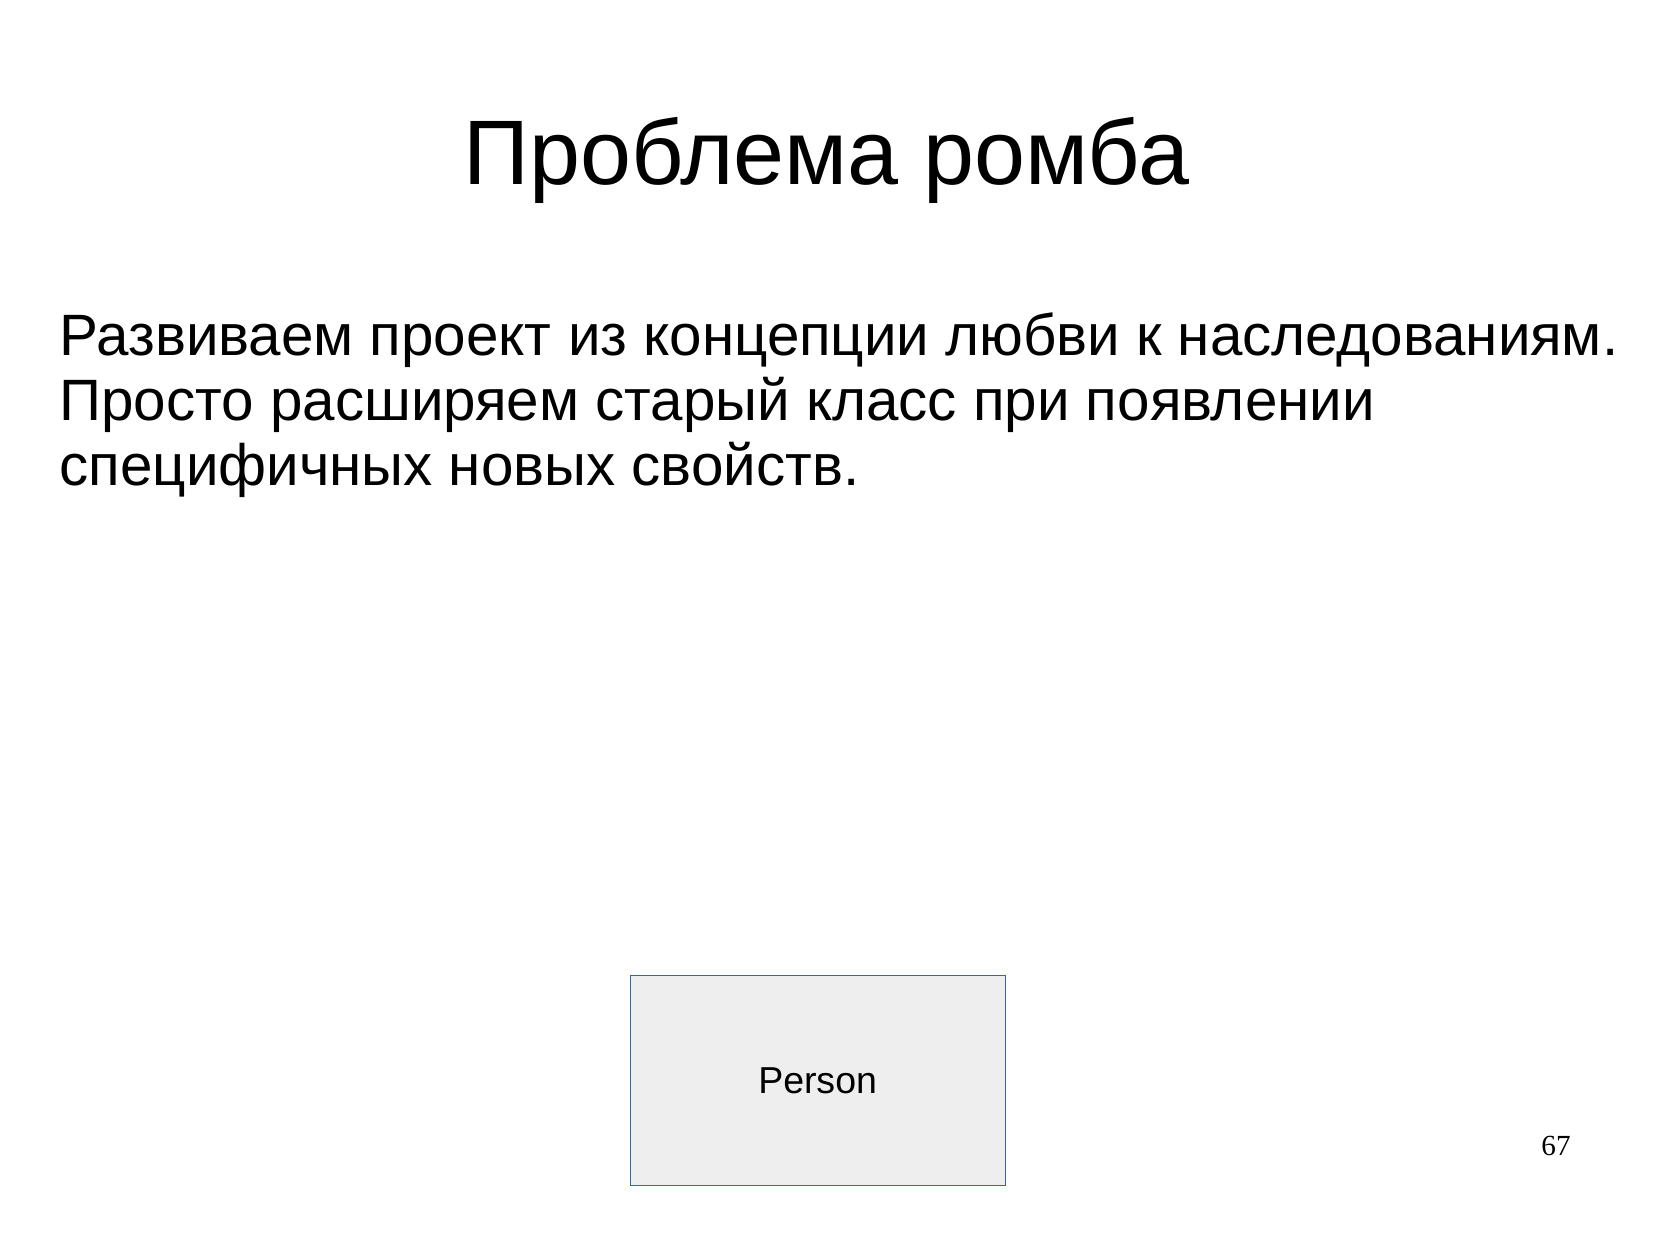

# Проблема ромба
Развиваем проект из концепции любви к наследованиям.
Просто расширяем старый класс при появлении
специфичных новых свойств.
Person
67